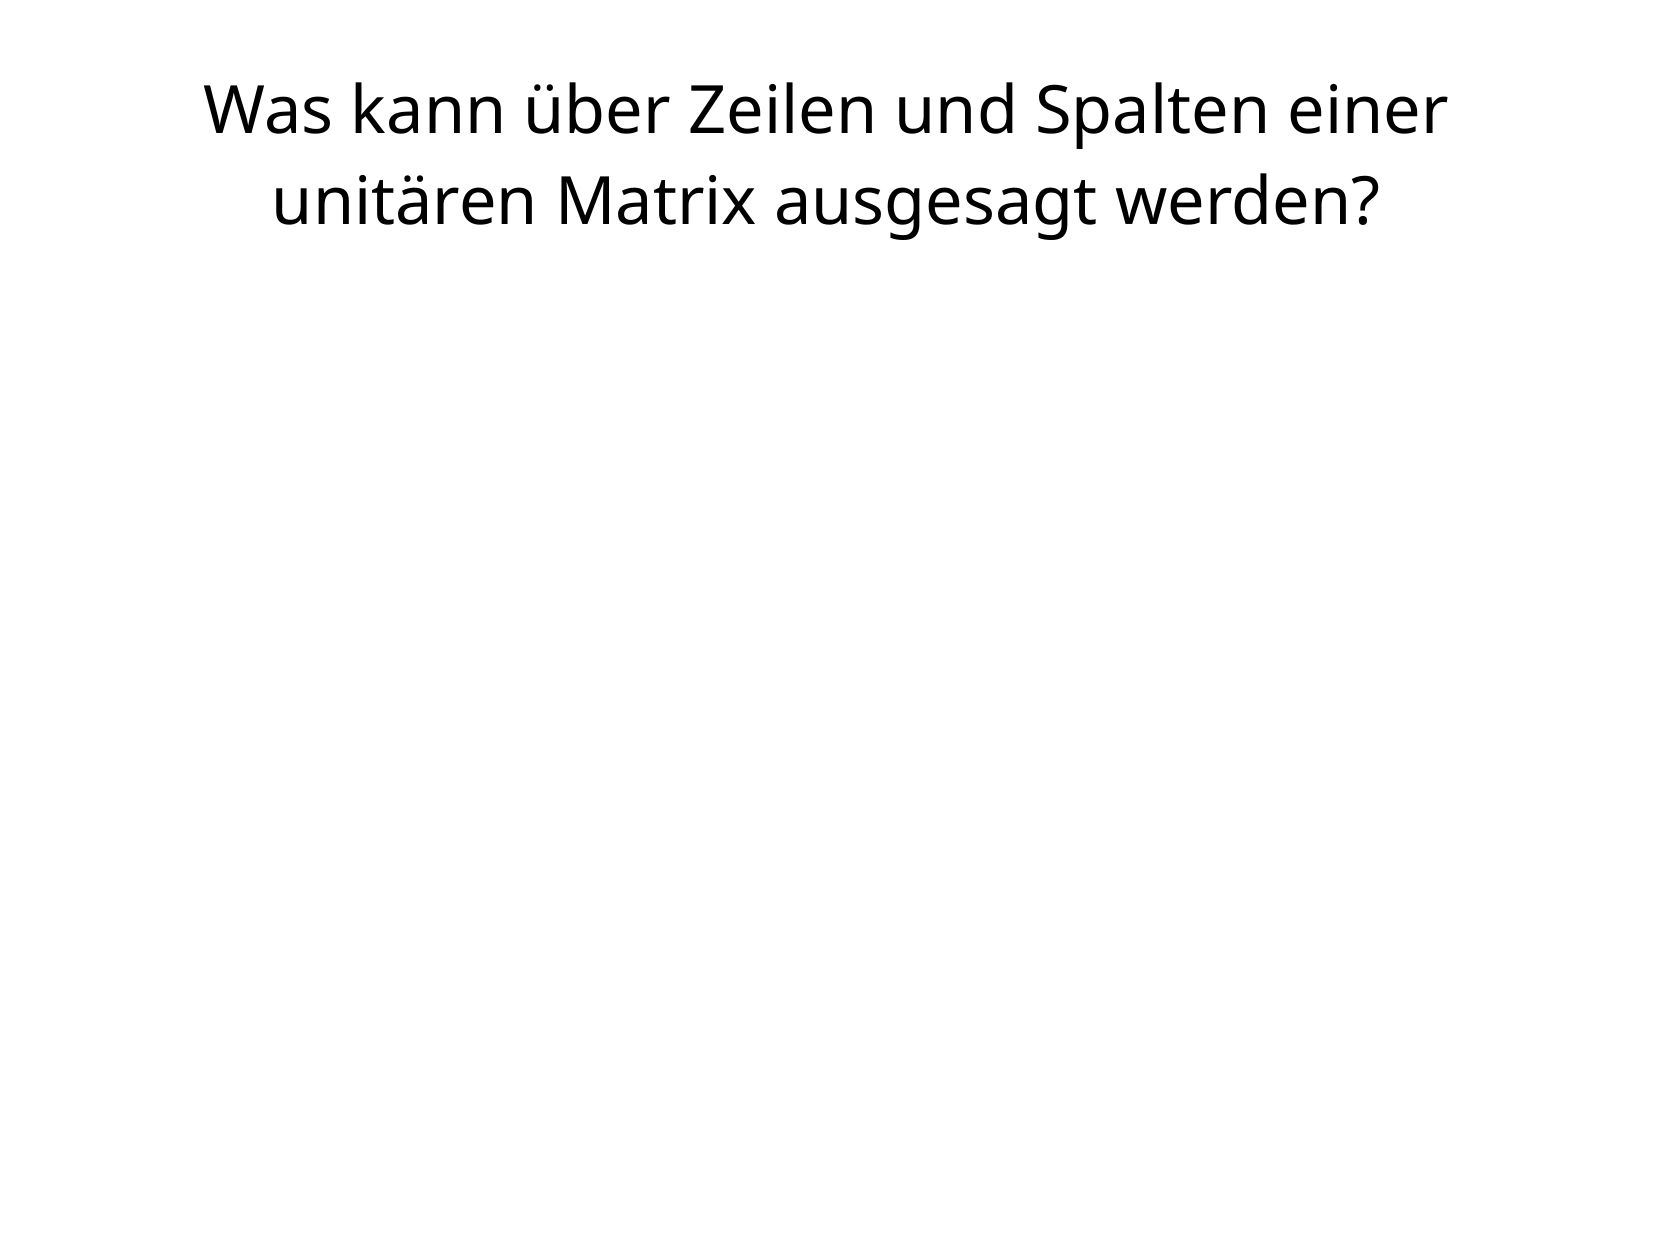

# Was kann über Zeilen und Spalten einer unitären Matrix ausgesagt werden?